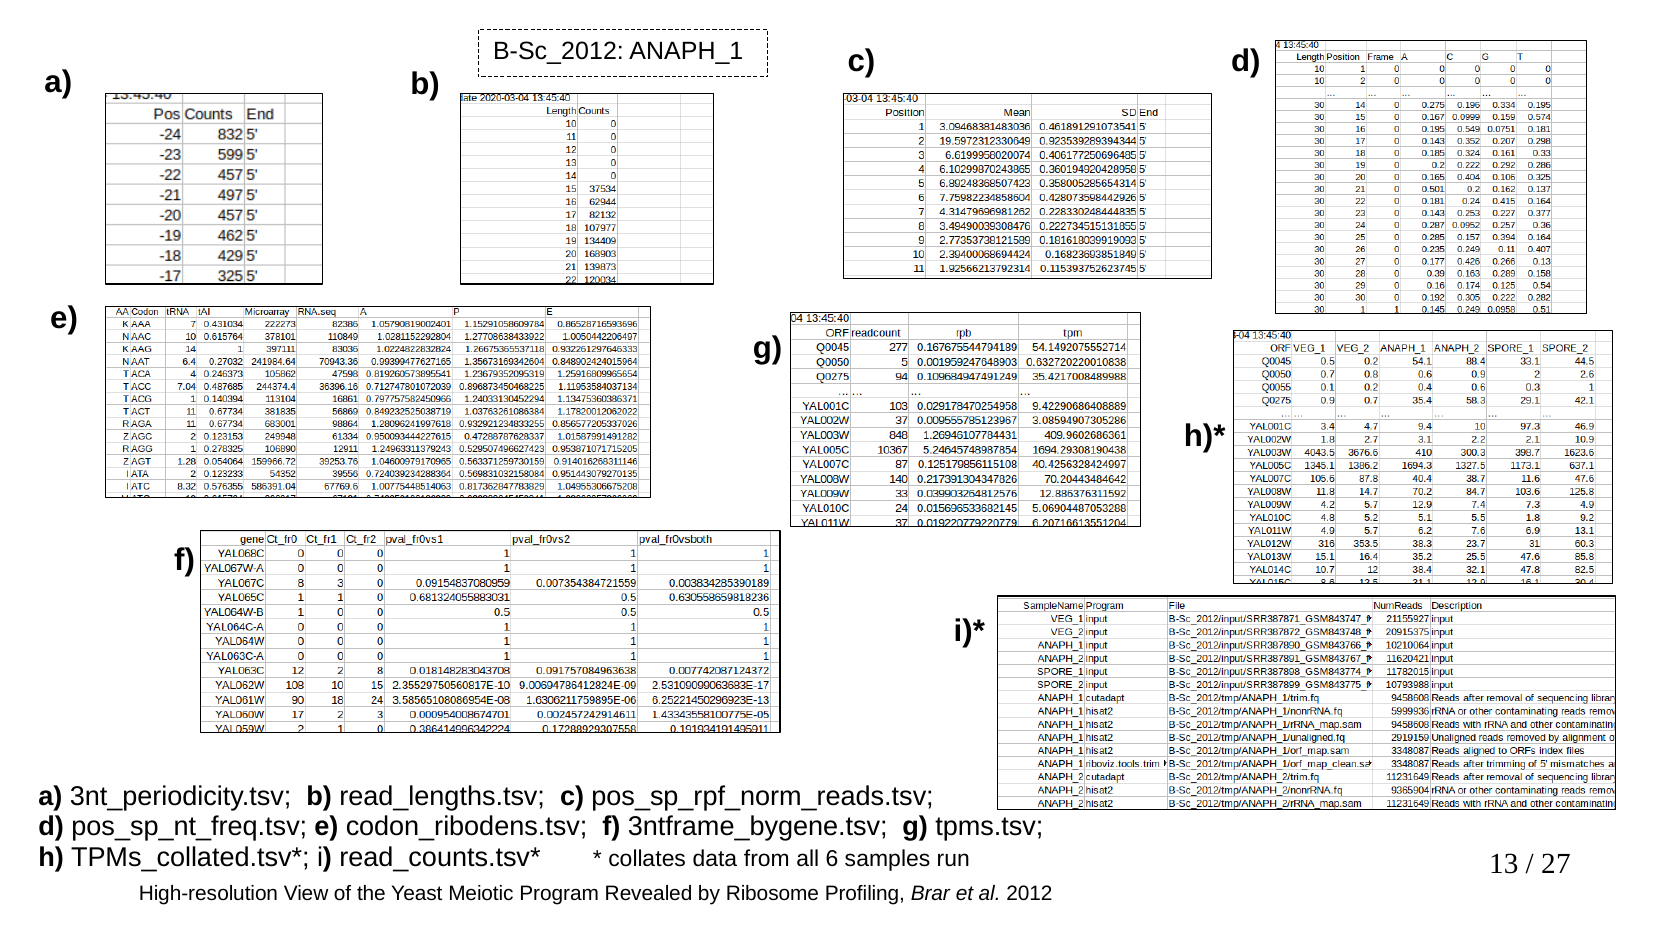

B-Sc_2012: ANAPH_1
c)
d)
a)
b)
e)
g)
h)*
f)
i)*
a) 3nt_periodicity.tsv; b) read_lengths.tsv; c) pos_sp_rpf_norm_reads.tsv;
d) pos_sp_nt_freq.tsv; e) codon_ribodens.tsv; f) 3ntframe_bygene.tsv; g) tpms.tsv;
h) TPMs_collated.tsv*; i) read_counts.tsv* * collates data from all 6 samples run
13
High-resolution View of the Yeast Meiotic Program Revealed by Ribosome Profiling, Brar et al. 2012